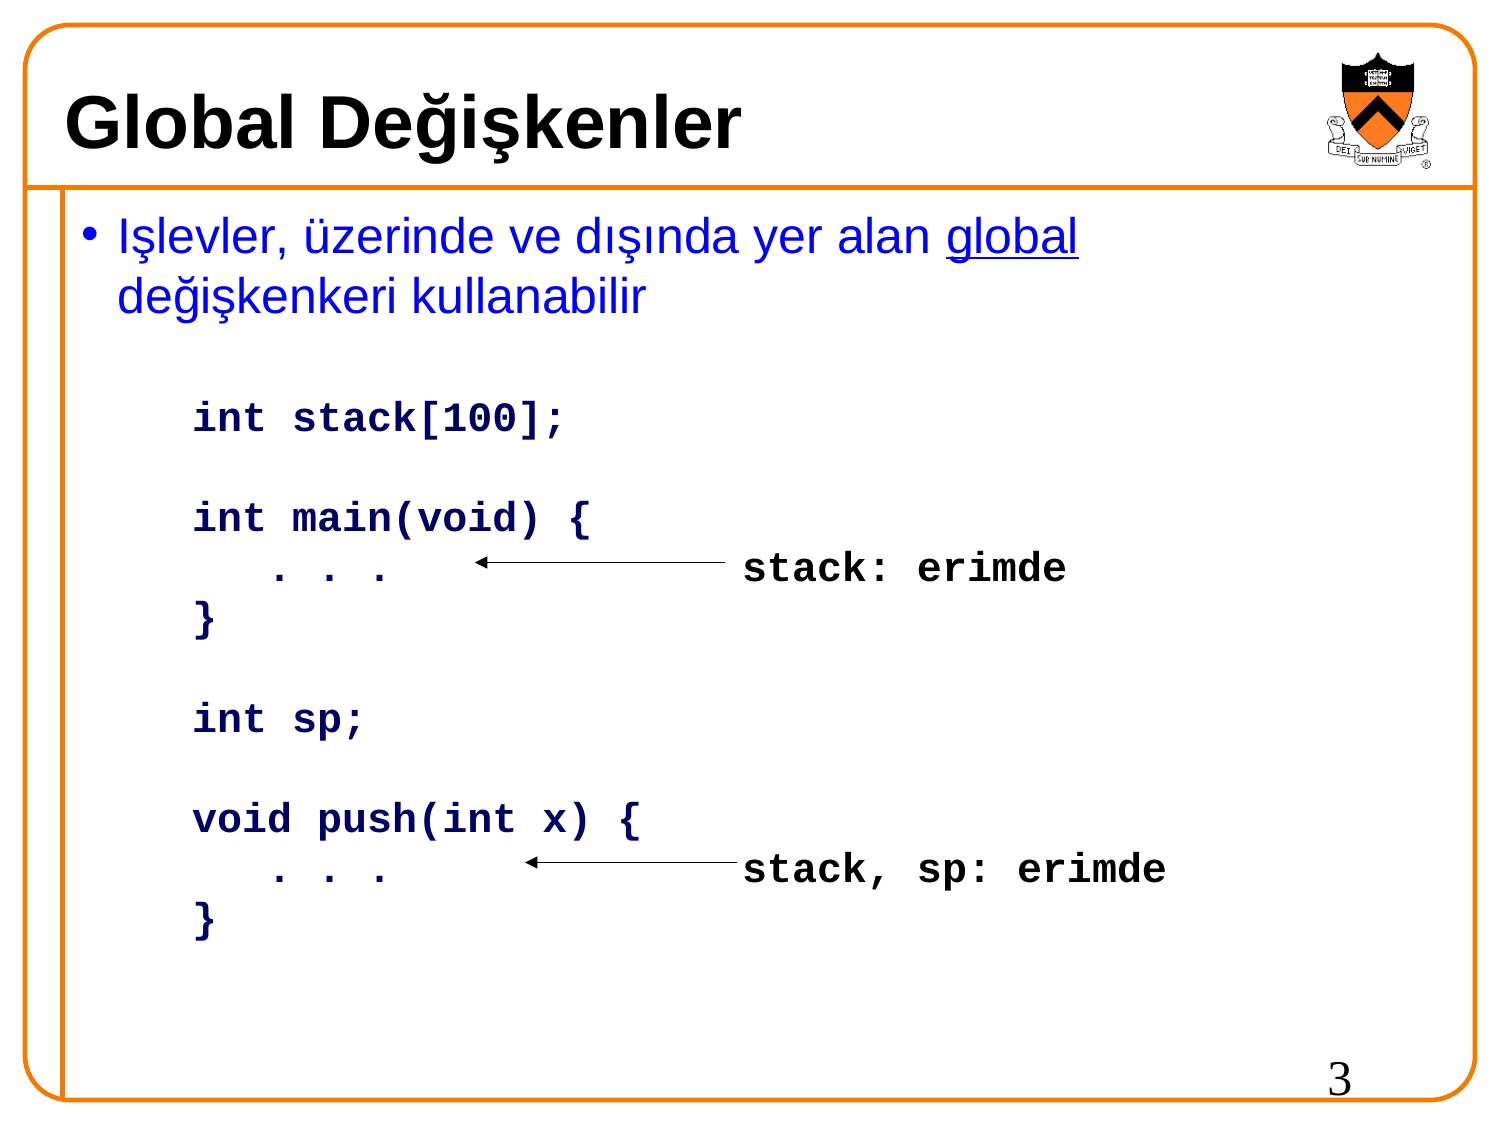

# Global Değişkenler
Işlevler, üzerinde ve dışında yer alan global değişkenkeri kullanabilir
int stack[100];
int main(void) {
 . . . stack: erimde
}
int sp;
void push(int x) {
 . . . stack, sp: erimde
}
3